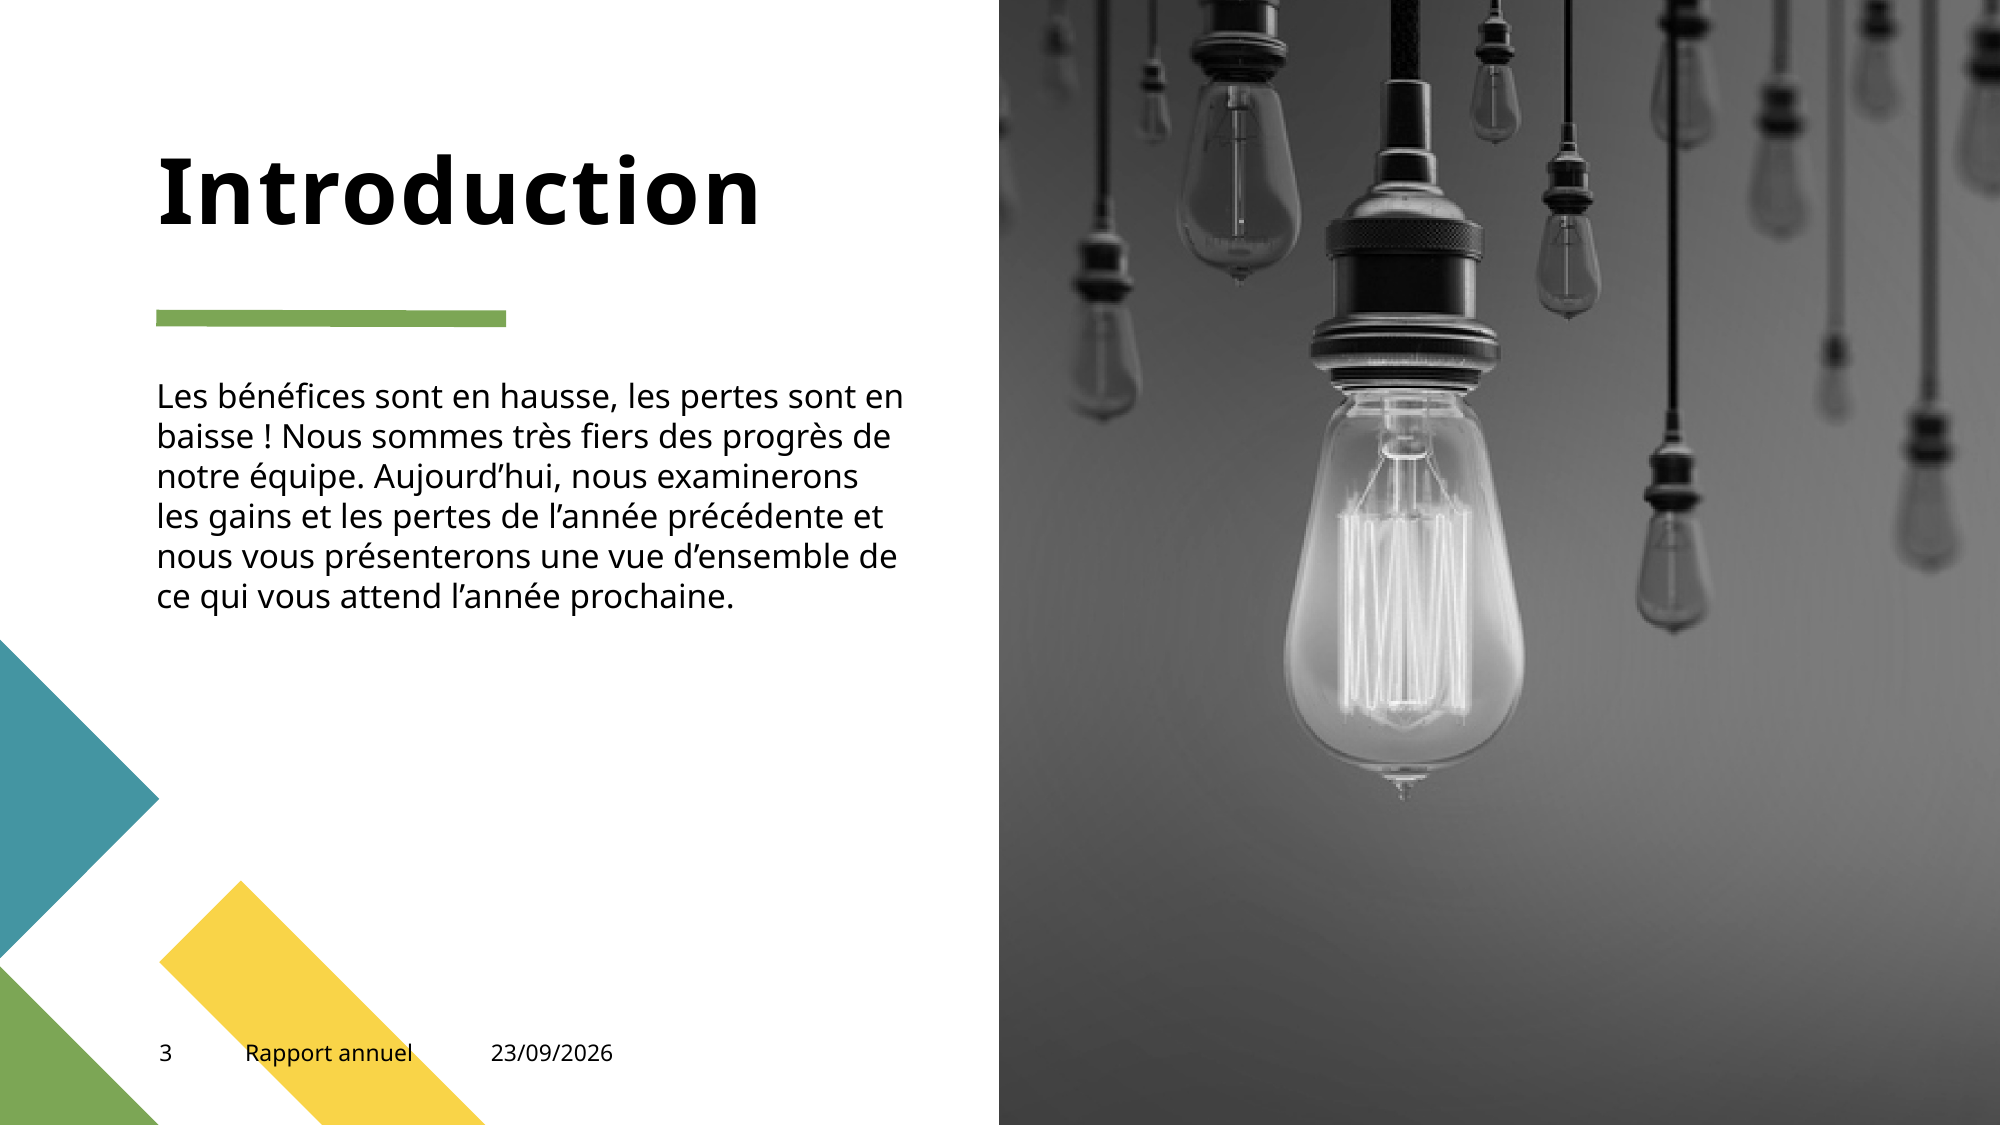

# Introduction
Les bénéfices sont en hausse, les pertes sont en baisse ! Nous sommes très fiers des progrès de notre équipe. Aujourd’hui, nous examinerons les gains et les pertes de l’année précédente et nous vous présenterons une vue d’ensemble de ce qui vous attend l’année prochaine.
Rapport annuel